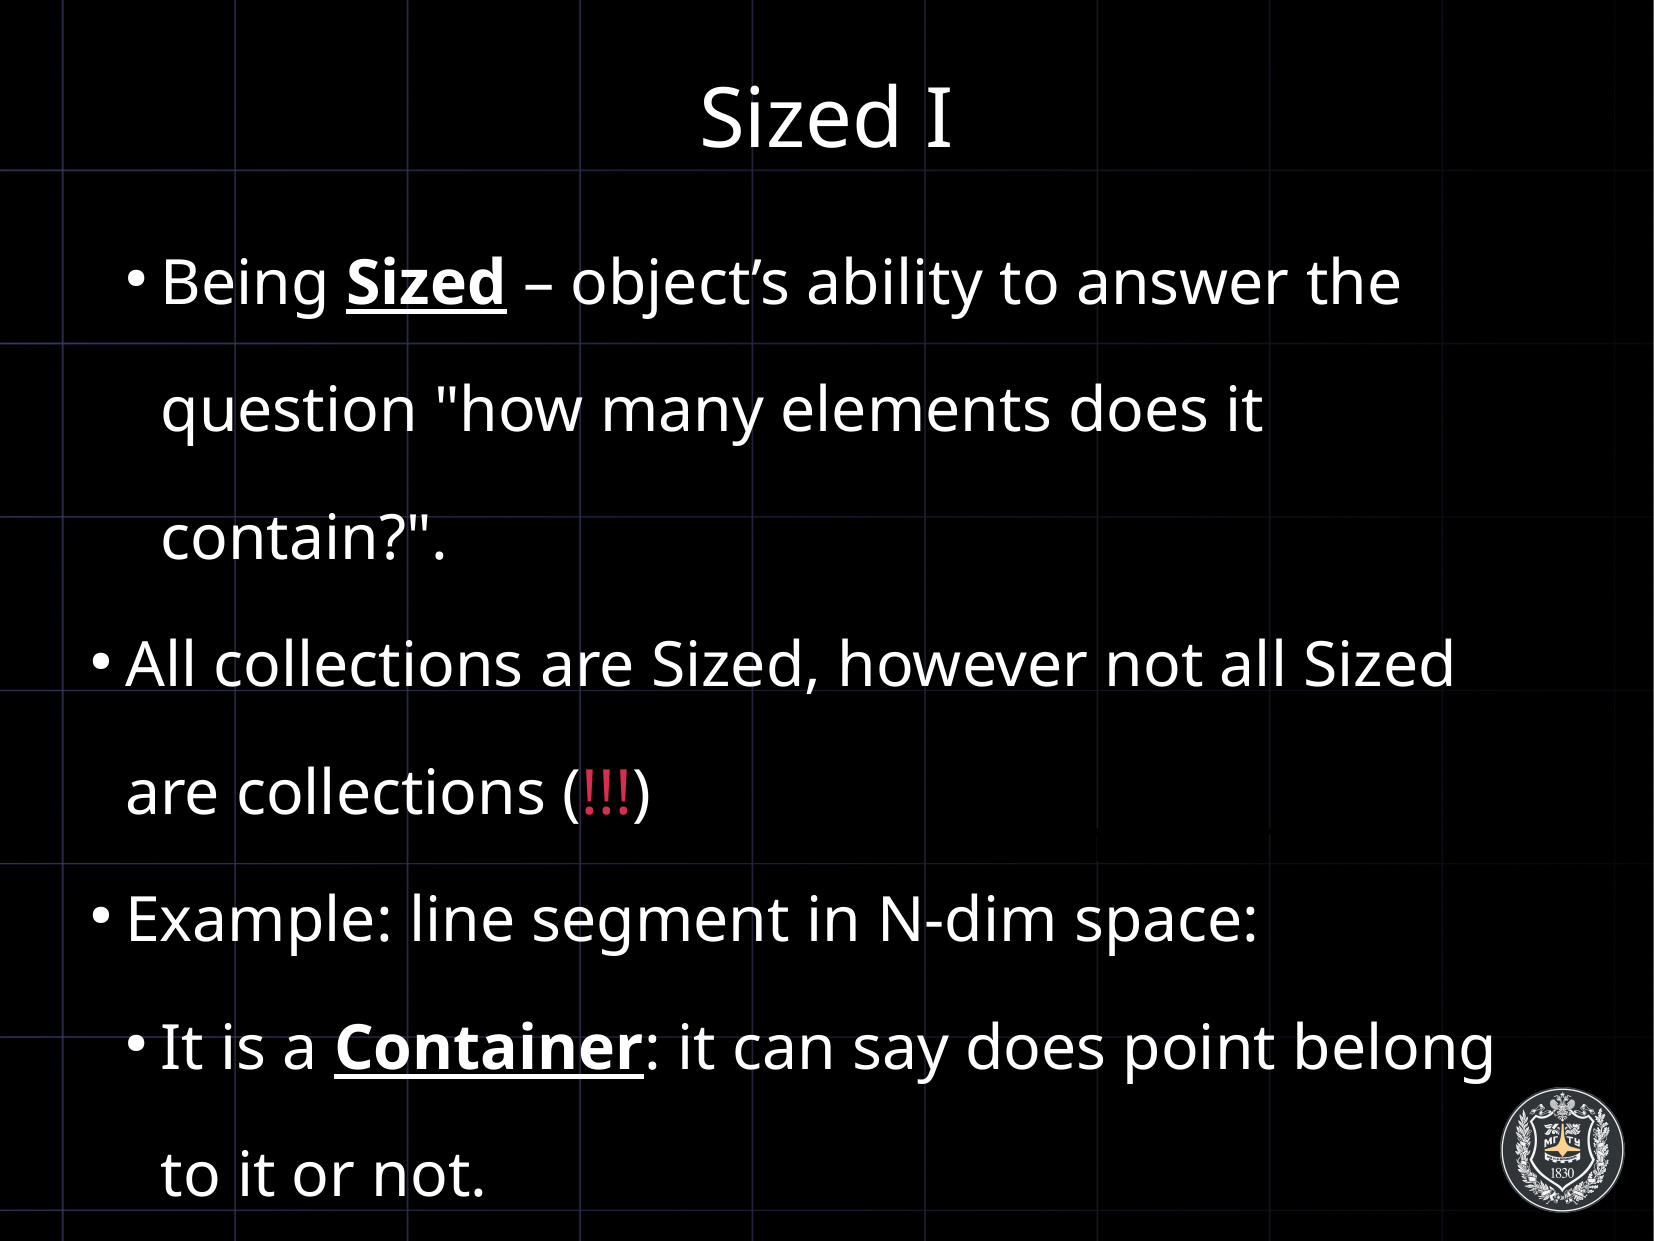

# Sized I
Being Sized – object’s ability to answer the question "how many elements does it contain?".
All collections are Sized, however not all Sized are collections (!!!)
Example: line segment in N-dim space:
It is a Container: it can say does point belong to it or not.
It is Sized, because its size can be calculated as distance between its two main points.
It is not Iterable, because it contains infinite number of elements.
container